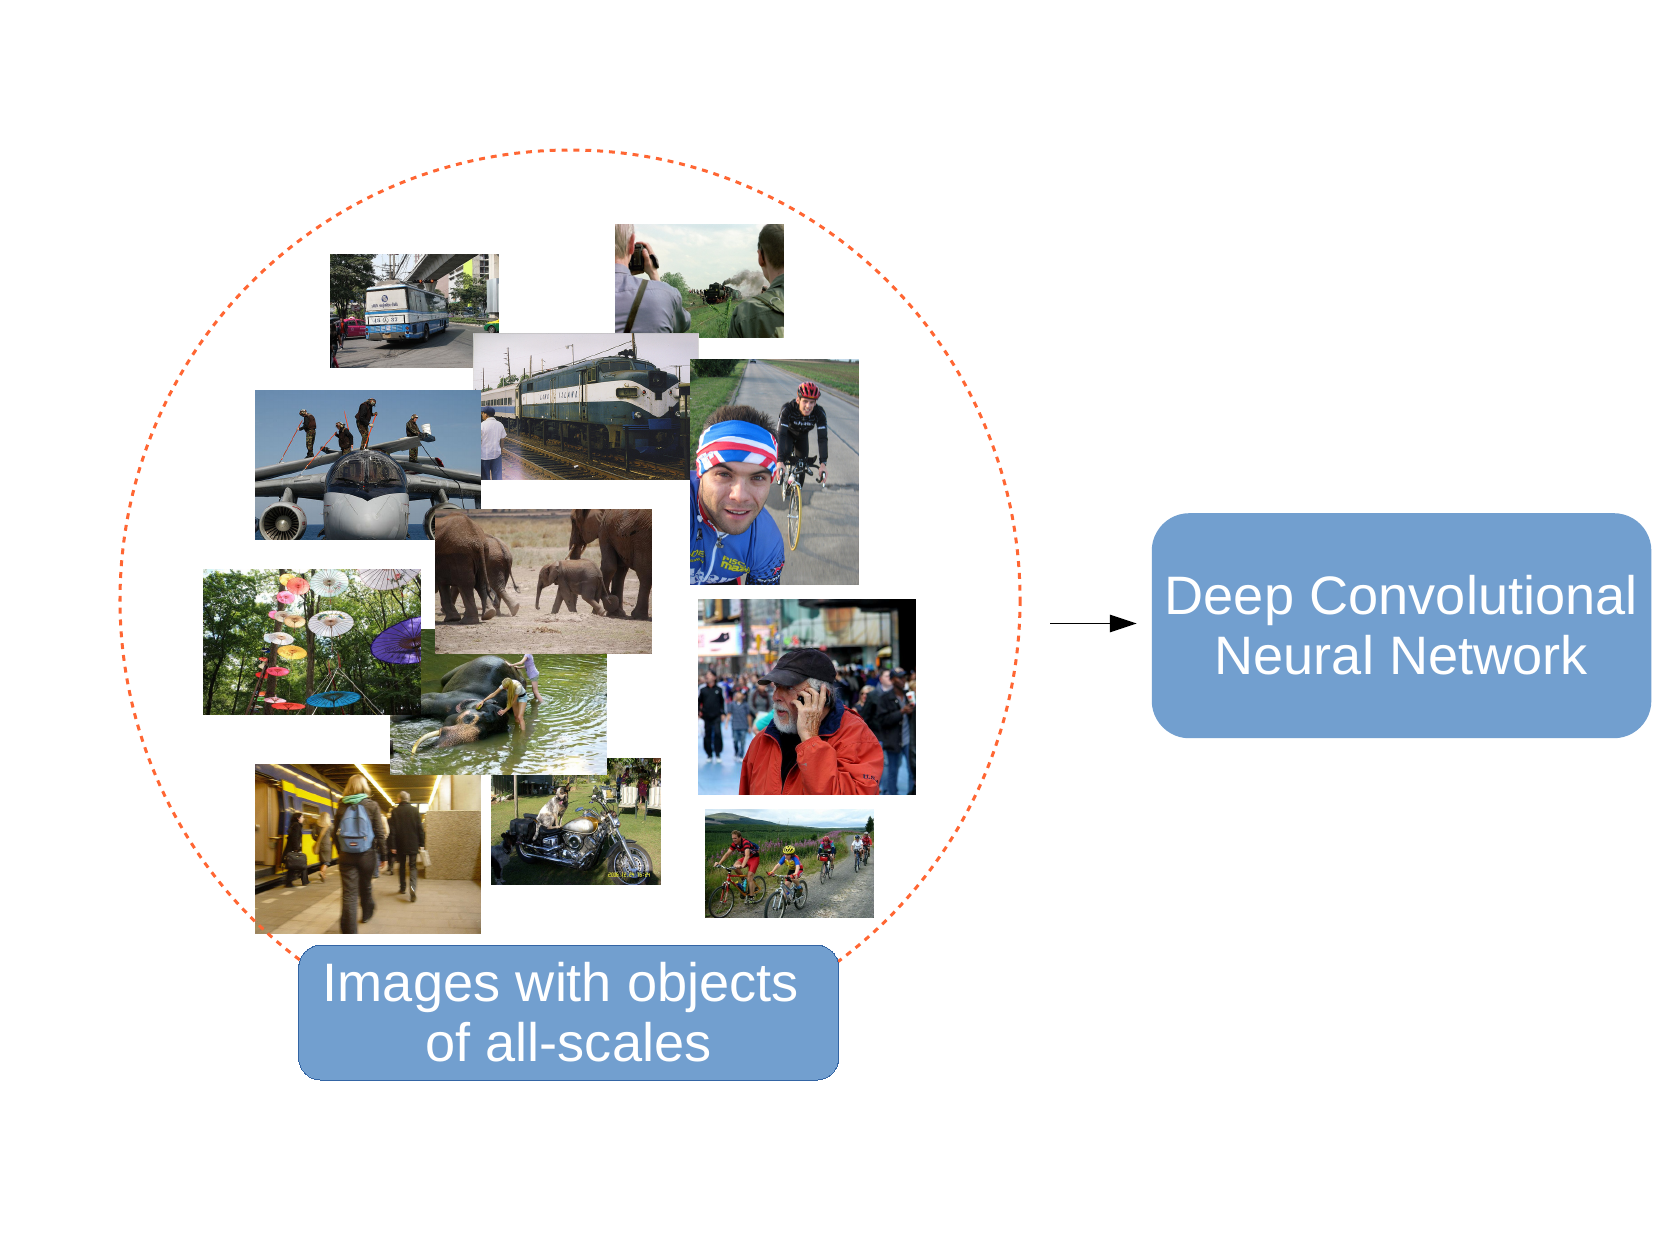

Deep Convolutional
Neural Network
Images with objects
of all-scales